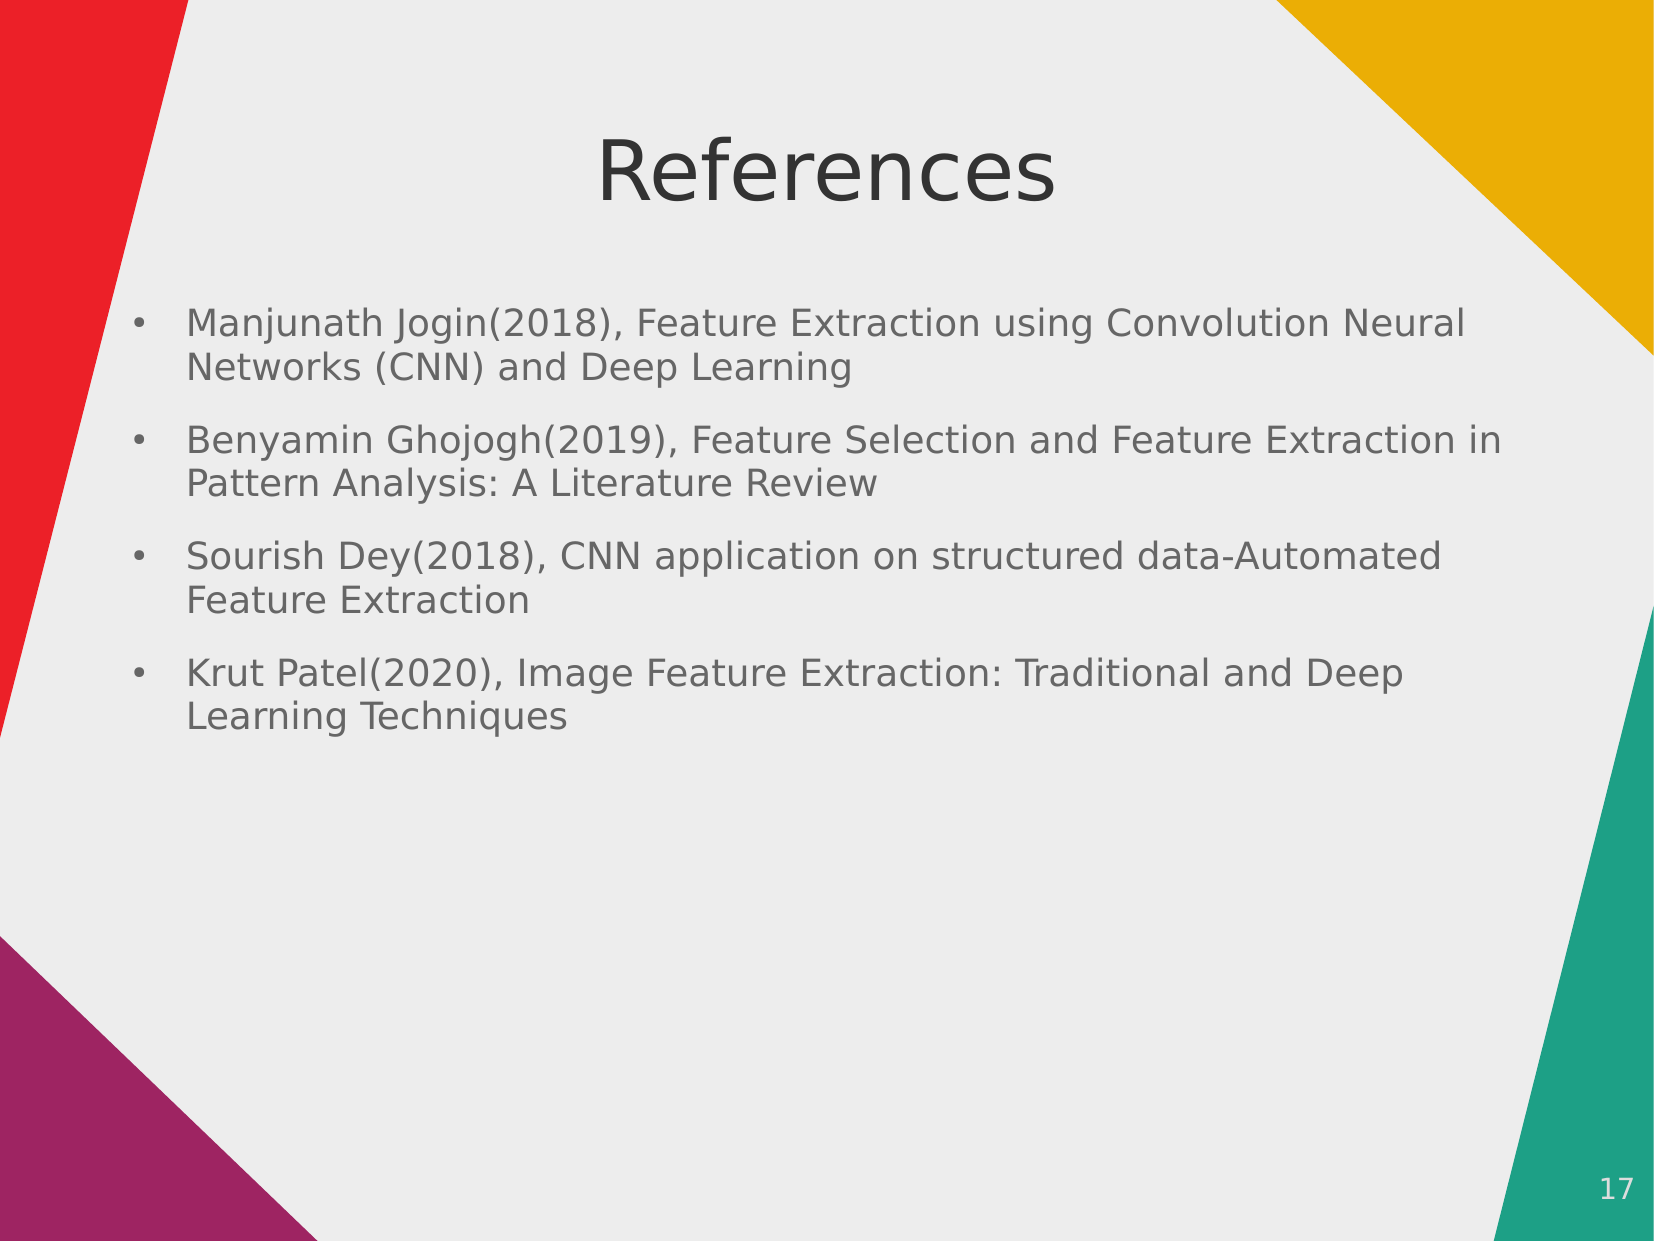

# References
Manjunath Jogin(2018), Feature Extraction using Convolution Neural Networks (CNN) and Deep Learning
Benyamin Ghojogh(2019), Feature Selection and Feature Extraction in Pattern Analysis: A Literature Review
Sourish Dey(2018), CNN application on structured data-Automated Feature Extraction
Krut Patel(2020), Image Feature Extraction: Traditional and Deep Learning Techniques
17